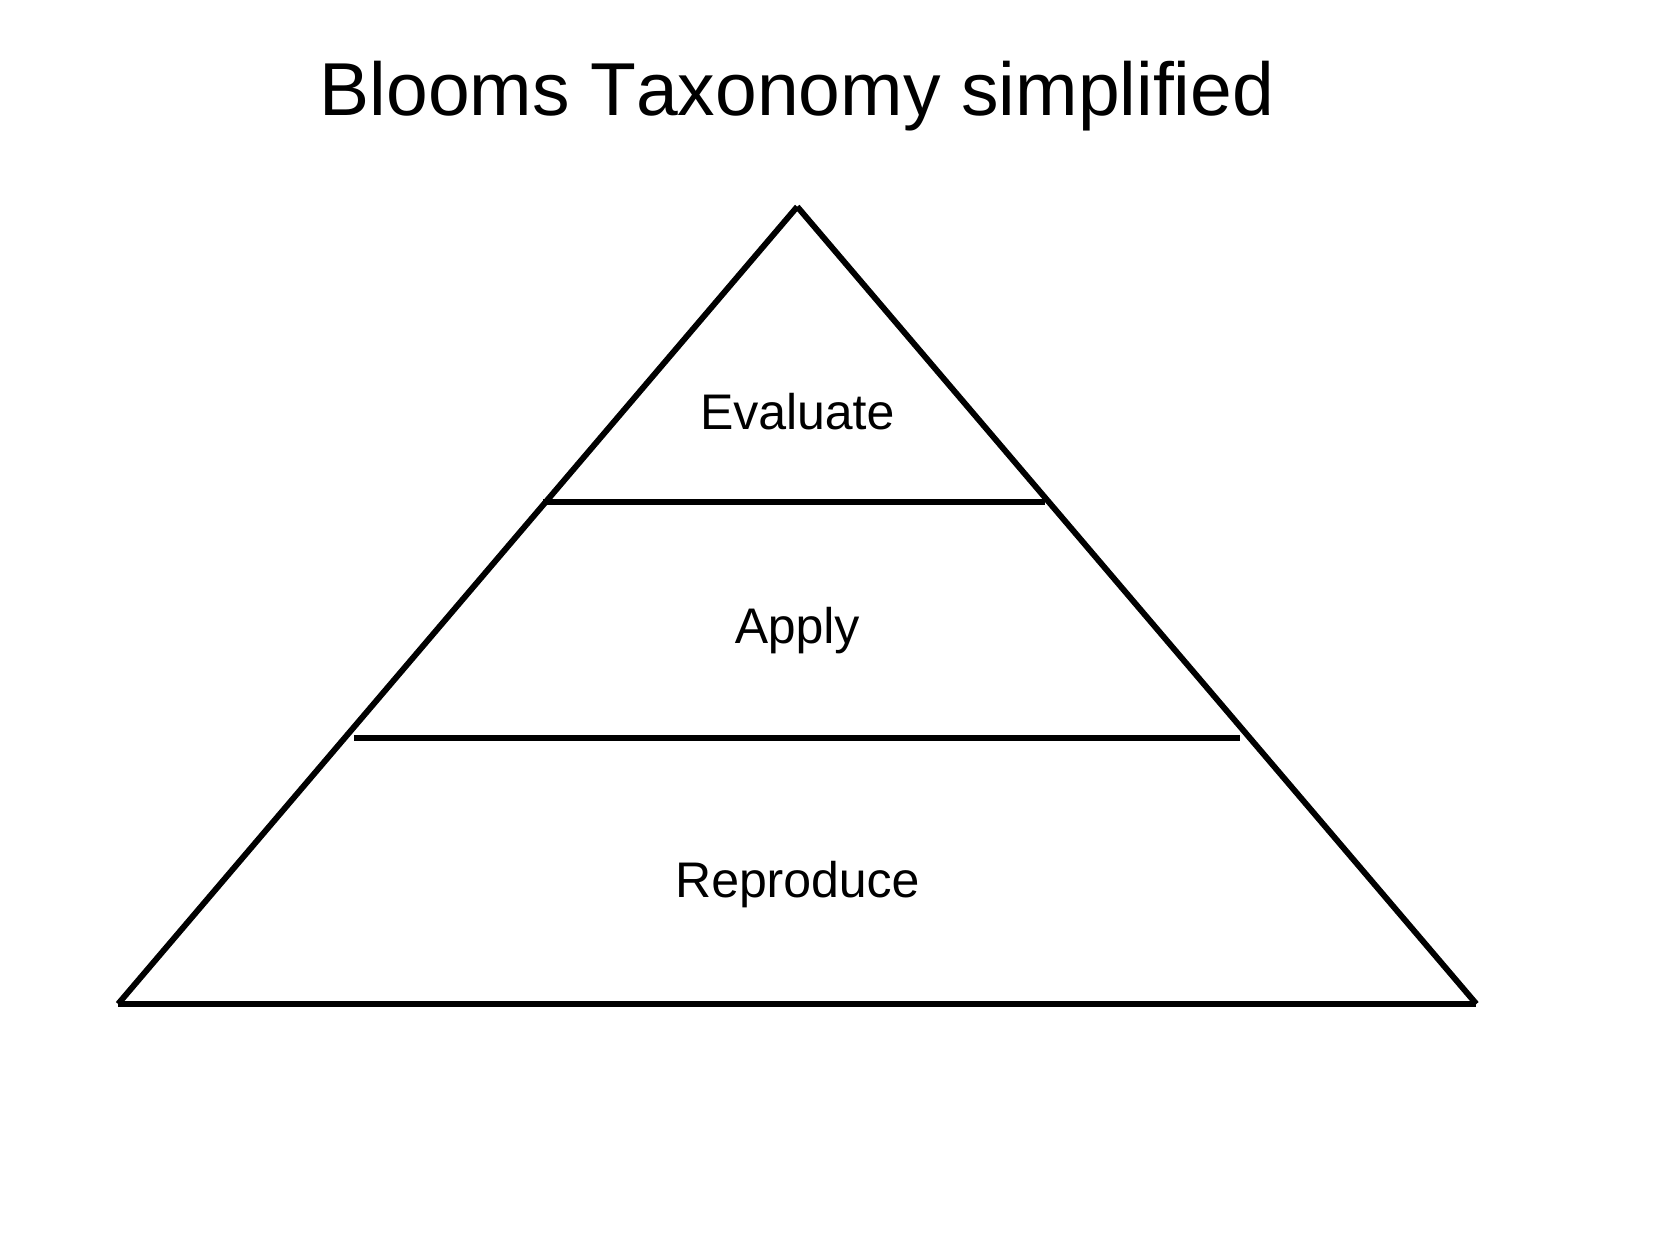

# Blooms Taxonomy simplified
Evaluate
Apply
Reproduce